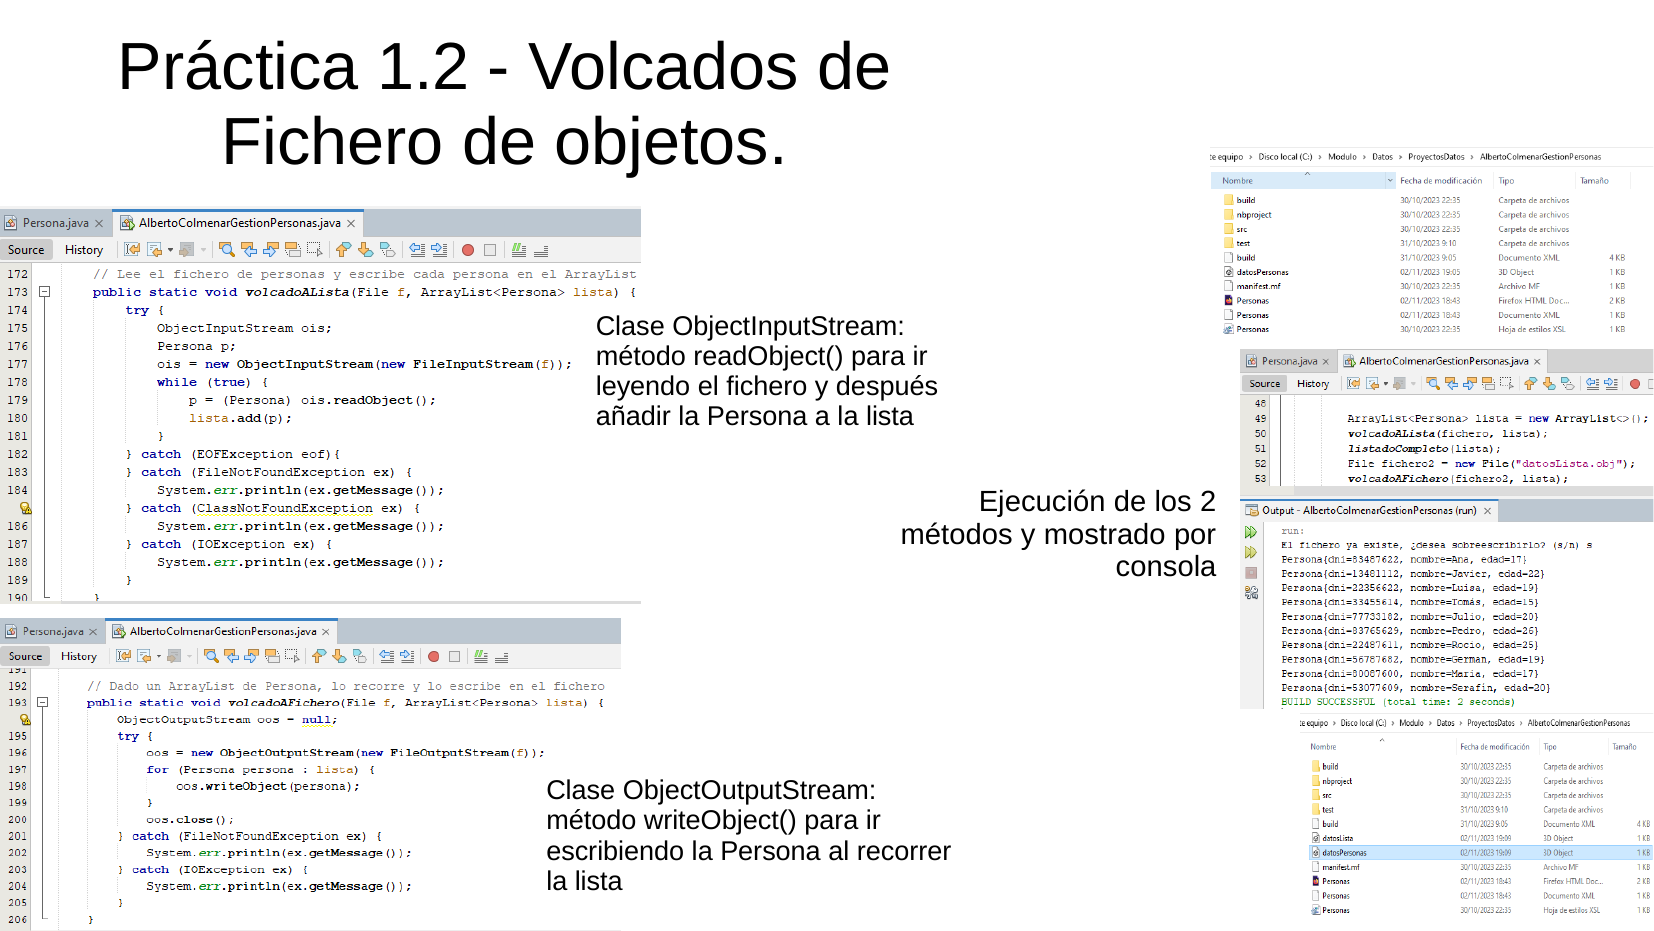

# Práctica 1.2 - Volcados de Fichero de objetos.
Clase ObjectInputStream: método readObject() para ir leyendo el fichero y después añadir la Persona a la lista
Ejecución de los 2 métodos y mostrado por consola
Clase ObjectOutputStream: método writeObject() para ir escribiendo la Persona al recorrer la lista